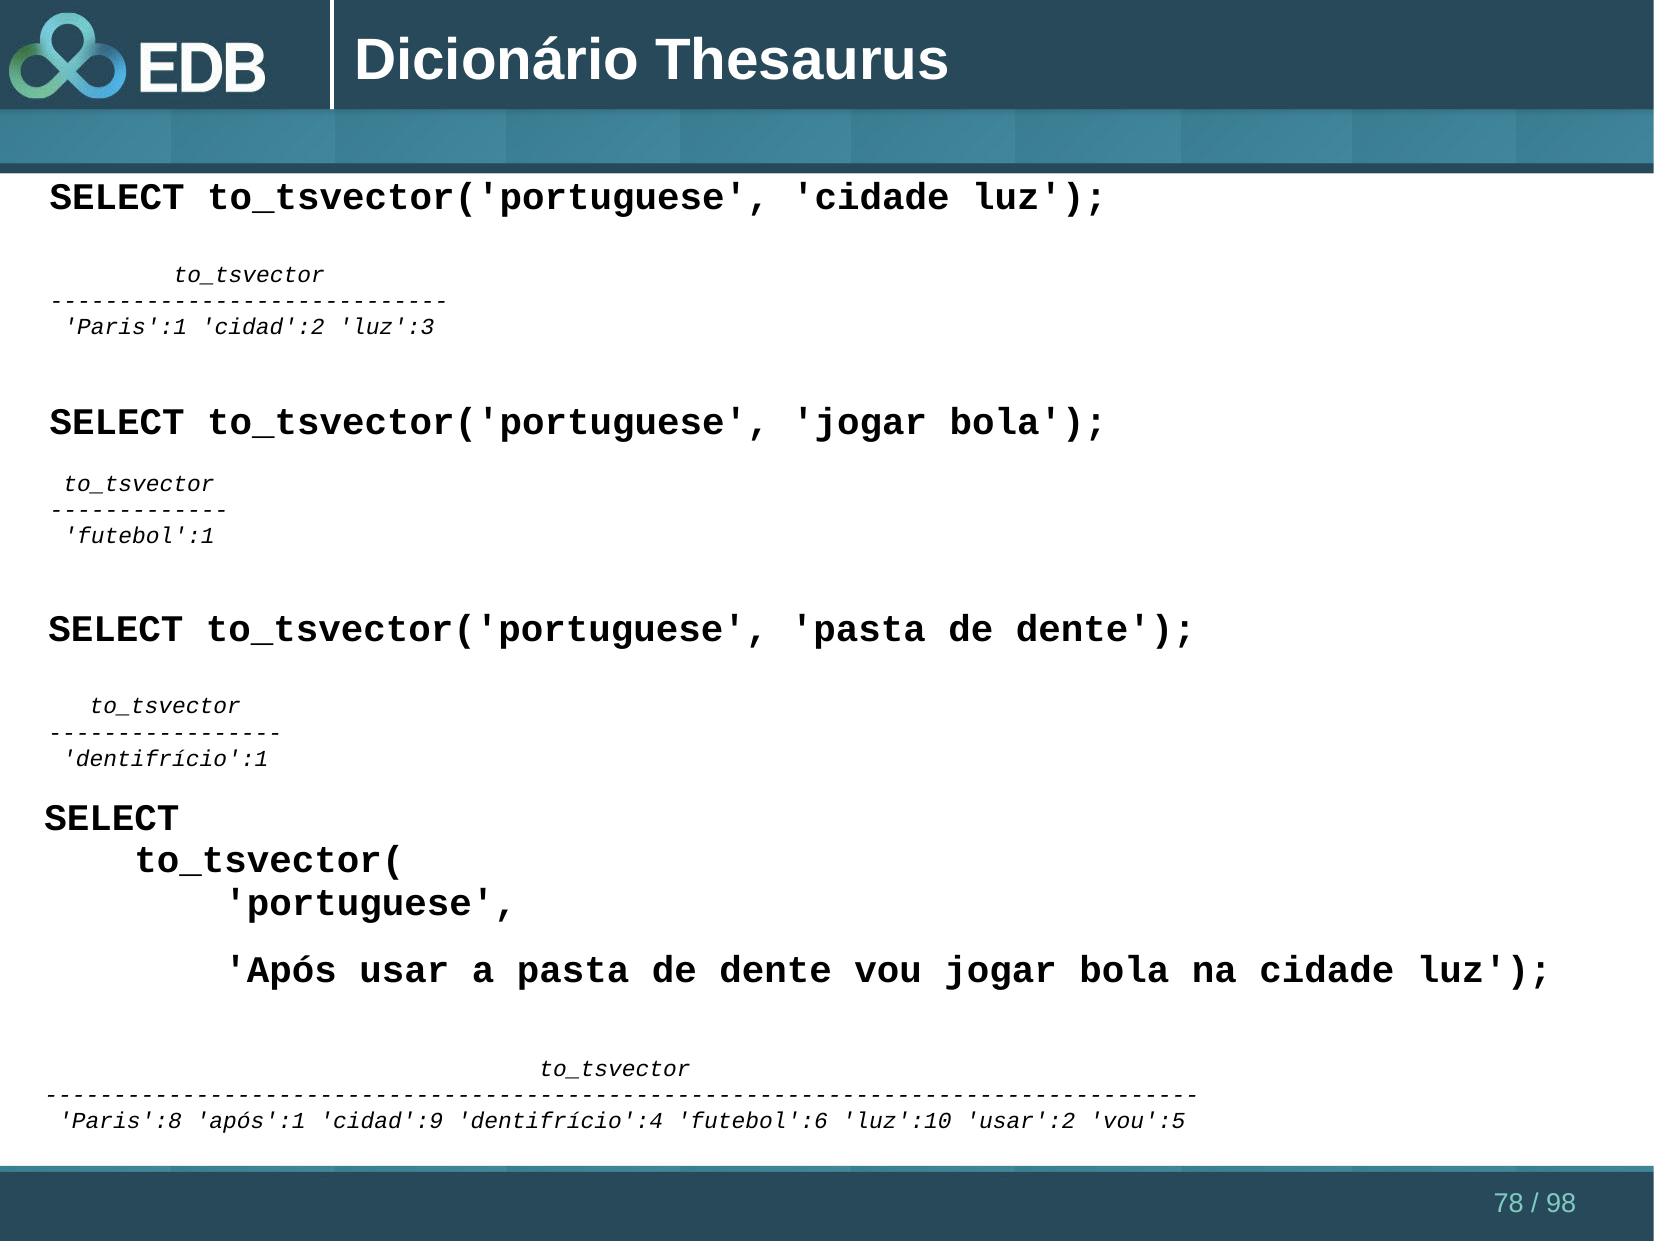

# Dicionário Thesaurus
SELECT to_tsvector('portuguese', 'cidade luz');
 to_tsvector
-----------------------------
 'Paris':1 'cidad':2 'luz':3
SELECT to_tsvector('portuguese', 'jogar bola');
 to_tsvector
-------------
 'futebol':1
SELECT to_tsvector('portuguese', 'pasta de dente');
 to_tsvector
-----------------
 'dentifrício':1
SELECT
 to_tsvector(
 'portuguese',
 'Após usar a pasta de dente vou jogar bola na cidade luz');
 to_tsvector
------------------------------------------------------------------------------------
 'Paris':8 'após':1 'cidad':9 'dentifrício':4 'futebol':6 'luz':10 'usar':2 'vou':5